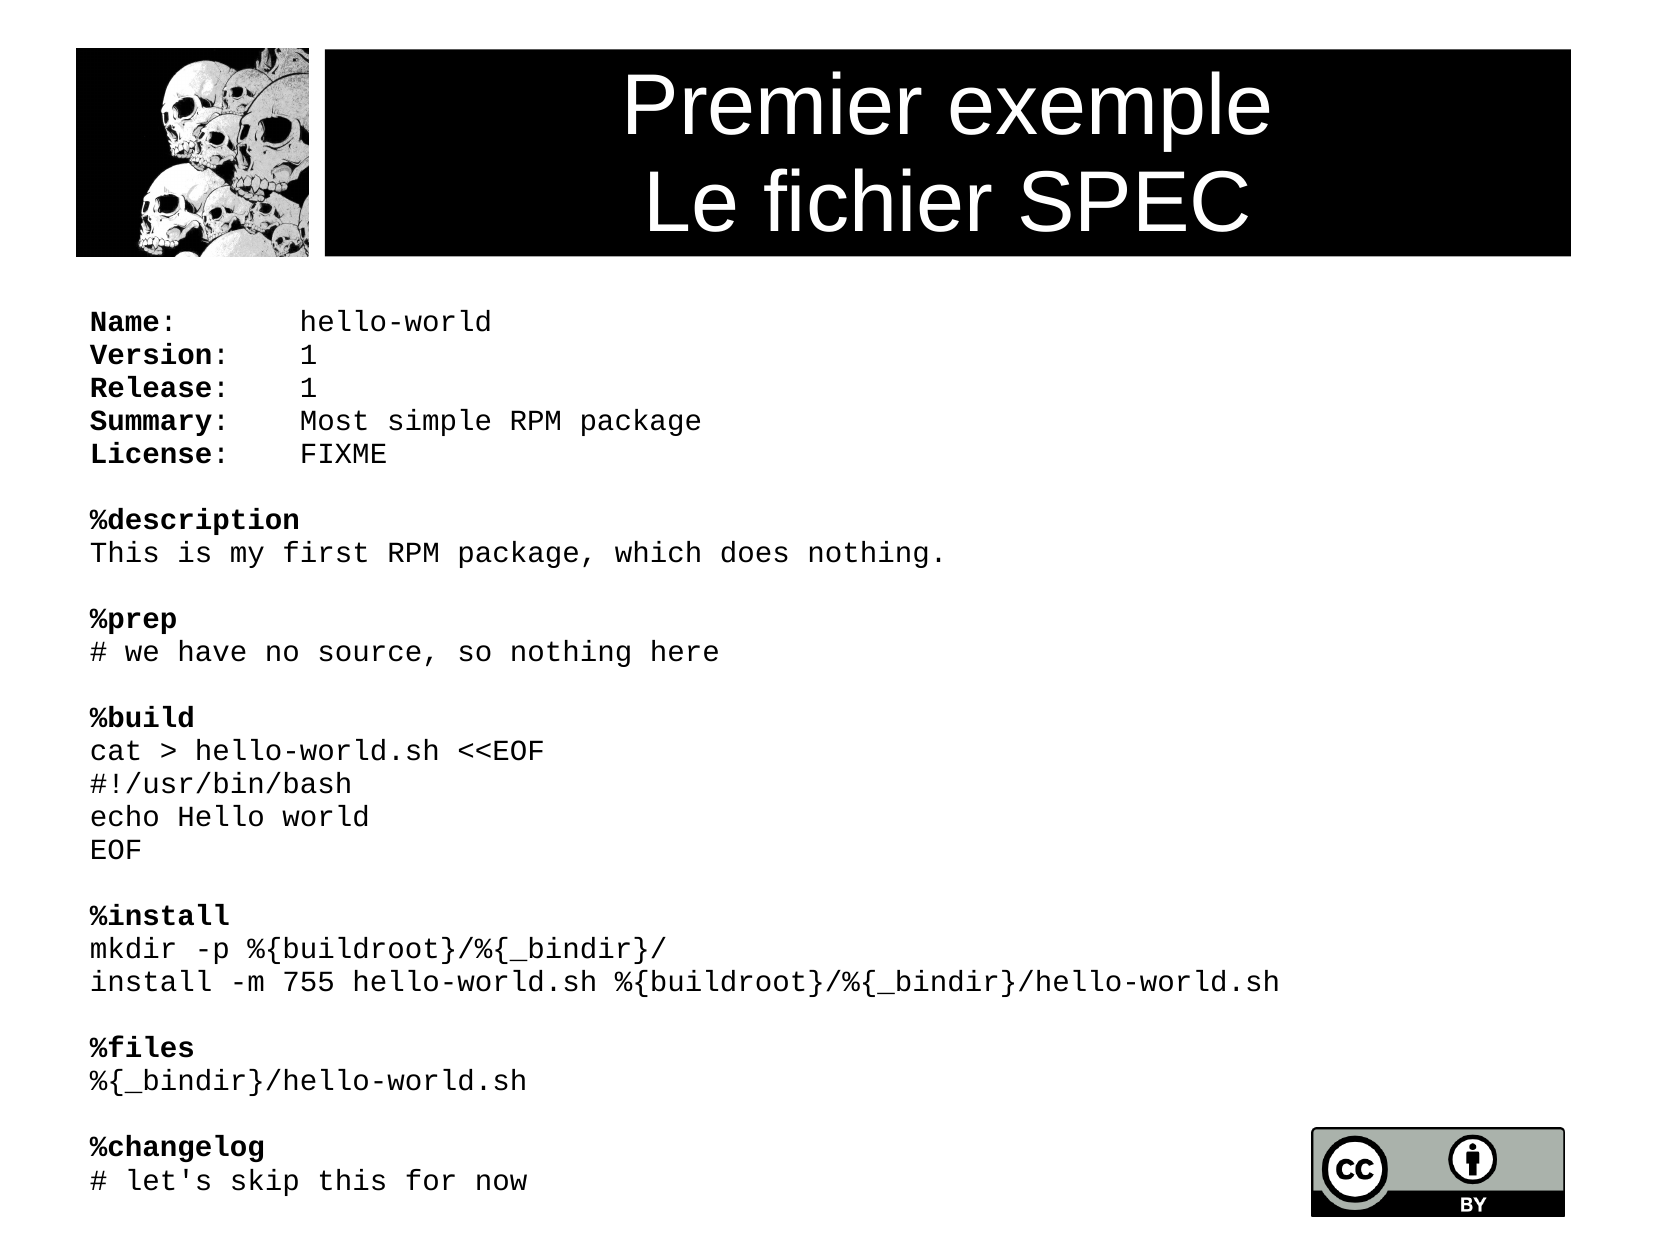

# Premier exemple Le fichier SPEC
Name: hello-world
Version: 1
Release: 1
Summary: Most simple RPM package
License: FIXME
%description
This is my first RPM package, which does nothing.
%prep
# we have no source, so nothing here
%build
cat > hello-world.sh <<EOF
#!/usr/bin/bash
echo Hello world
EOF
%install
mkdir -p %{buildroot}/%{_bindir}/
install -m 755 hello-world.sh %{buildroot}/%{_bindir}/hello-world.sh
%files
%{_bindir}/hello-world.sh
%changelog
# let's skip this for now